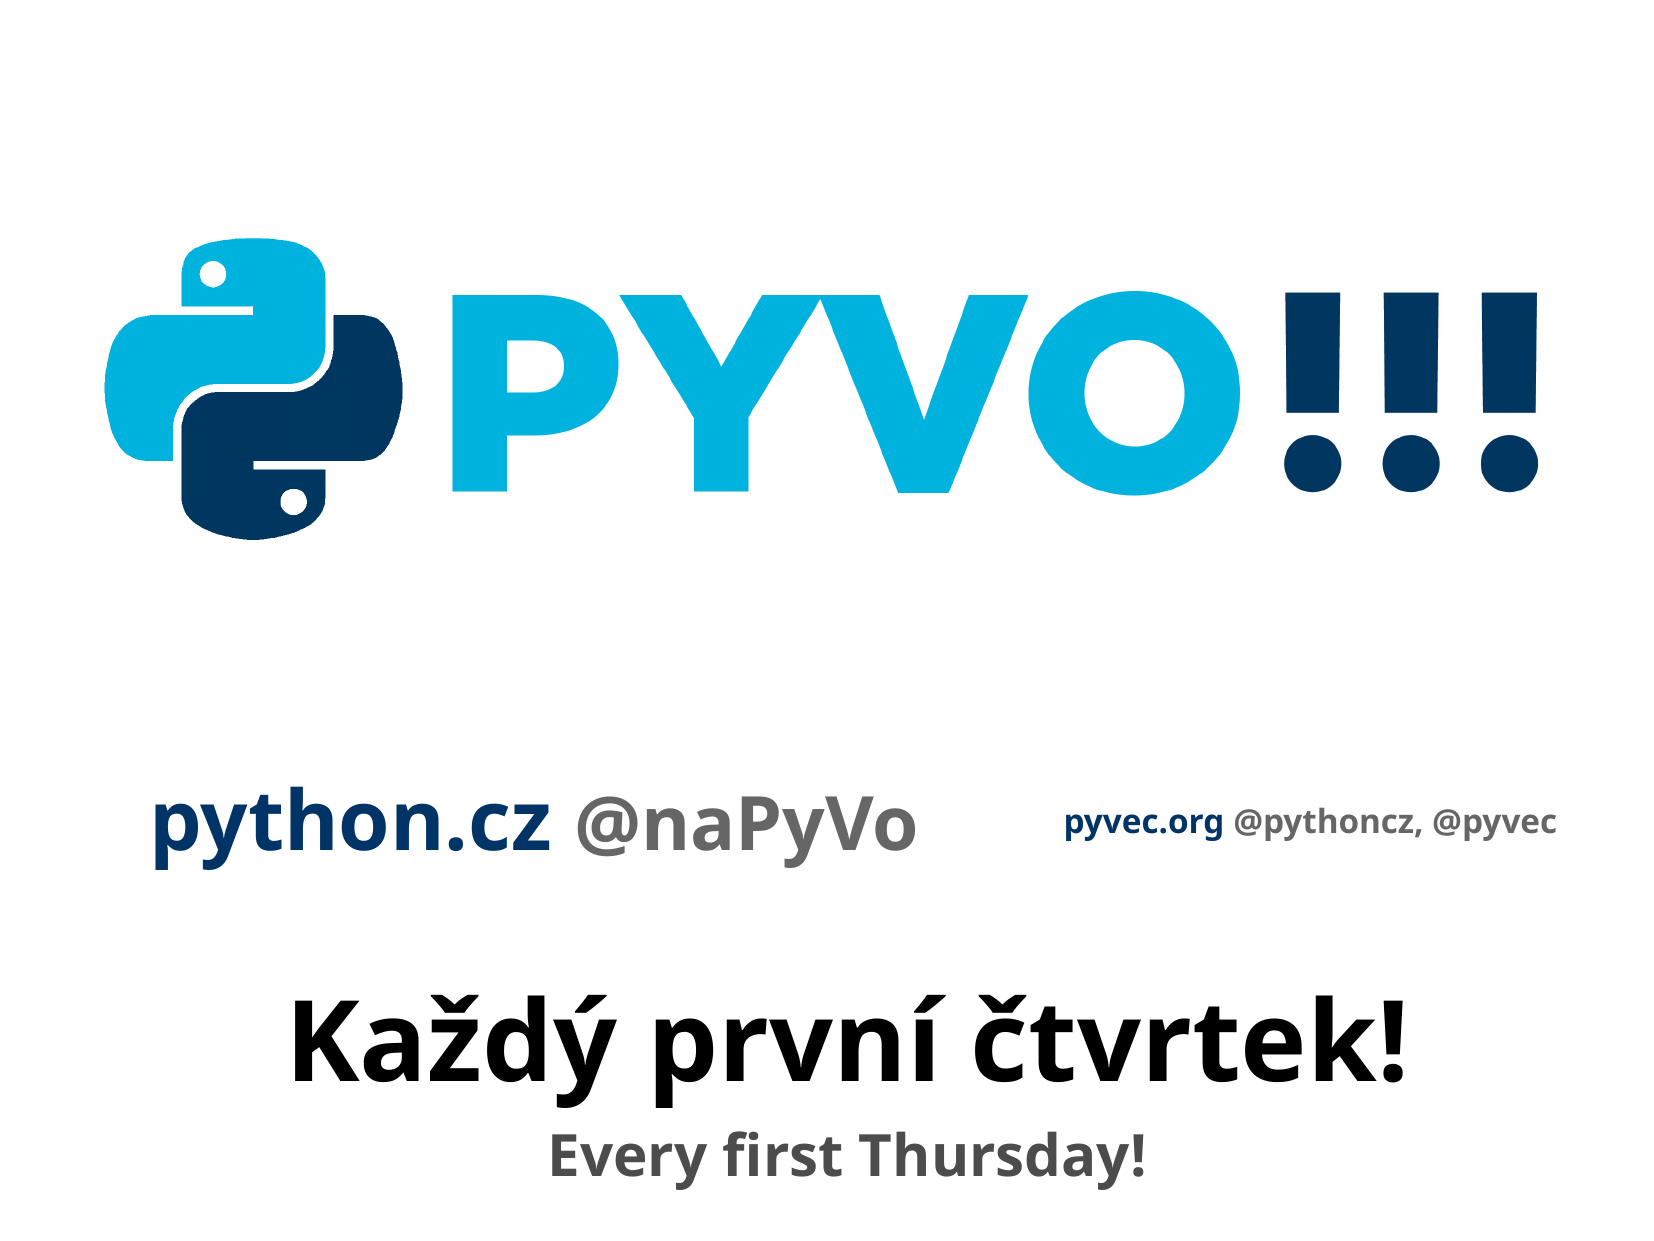

python.cz @naPyVo
pyvec.org @pythoncz, @pyvec
Každý první čtvrtek!
Every first Thursday!